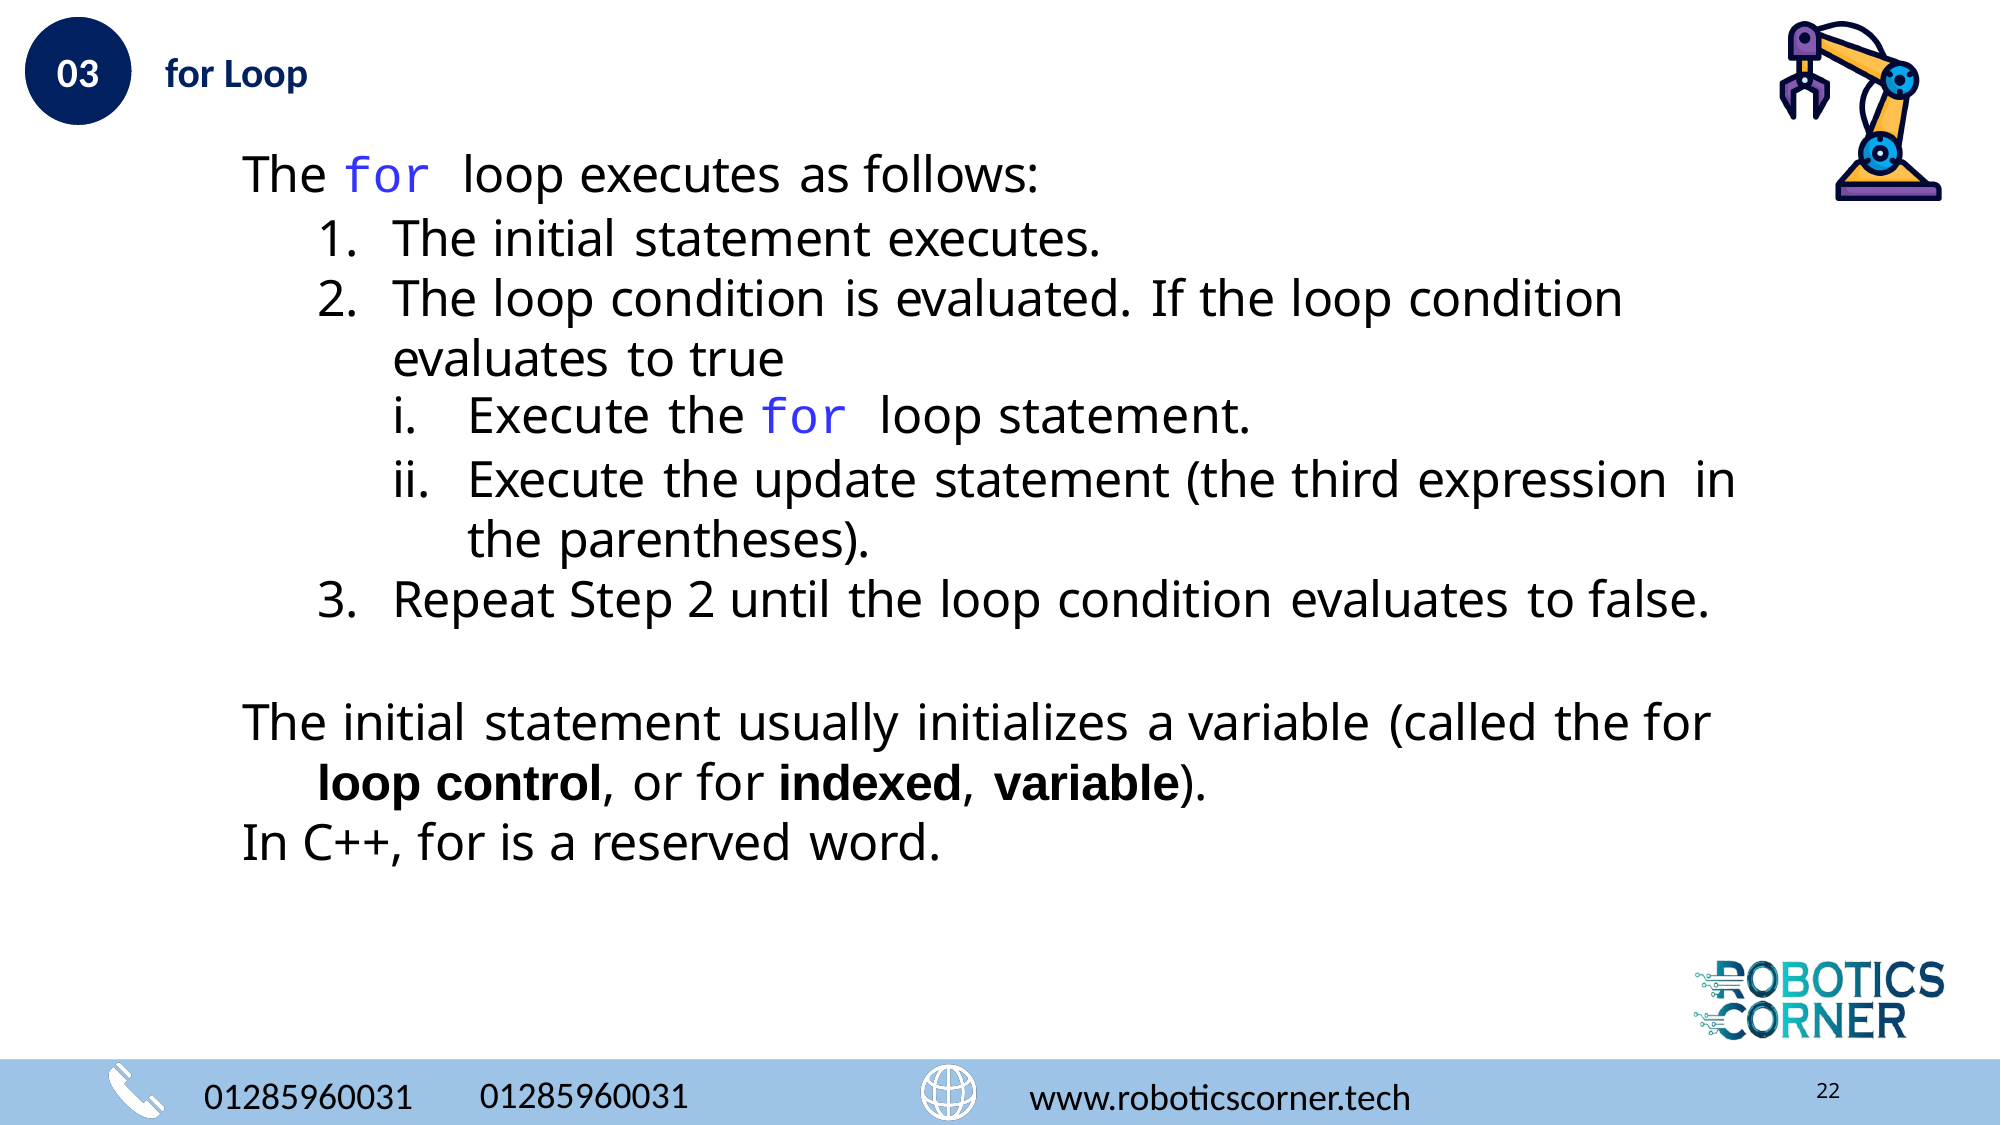

03
for Loop
The for loop executes as follows:
The initial statement executes.
The loop condition is evaluated. If the loop condition evaluates to true
Execute the for loop statement.
Execute the update statement (the third expression in the parentheses).
Repeat Step 2 until the loop condition evaluates to false.
The initial statement usually initializes a variable (called the for
loop control, or for indexed, variable).
In C++, for is a reserved word.
01285960031
01285960031
www.roboticscorner.tech